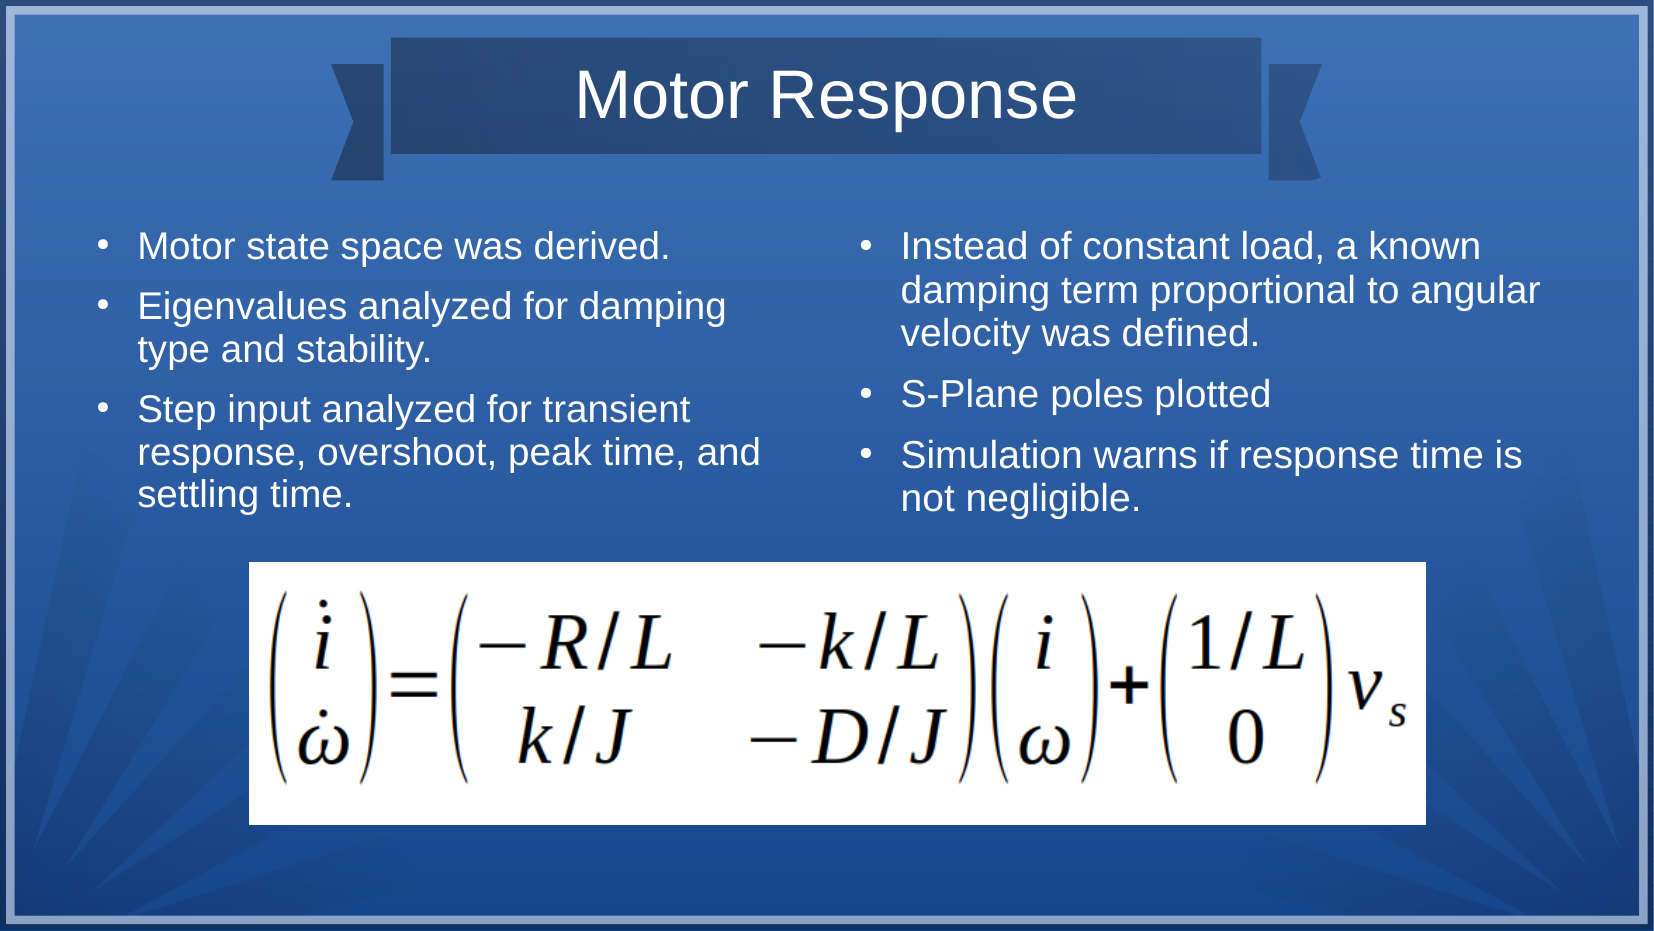

# Motor Response
Motor state space was derived.
Eigenvalues analyzed for damping type and stability.
Step input analyzed for transient response, overshoot, peak time, and settling time.
Instead of constant load, a known damping term proportional to angular velocity was defined.
S-Plane poles plotted
Simulation warns if response time is not negligible.